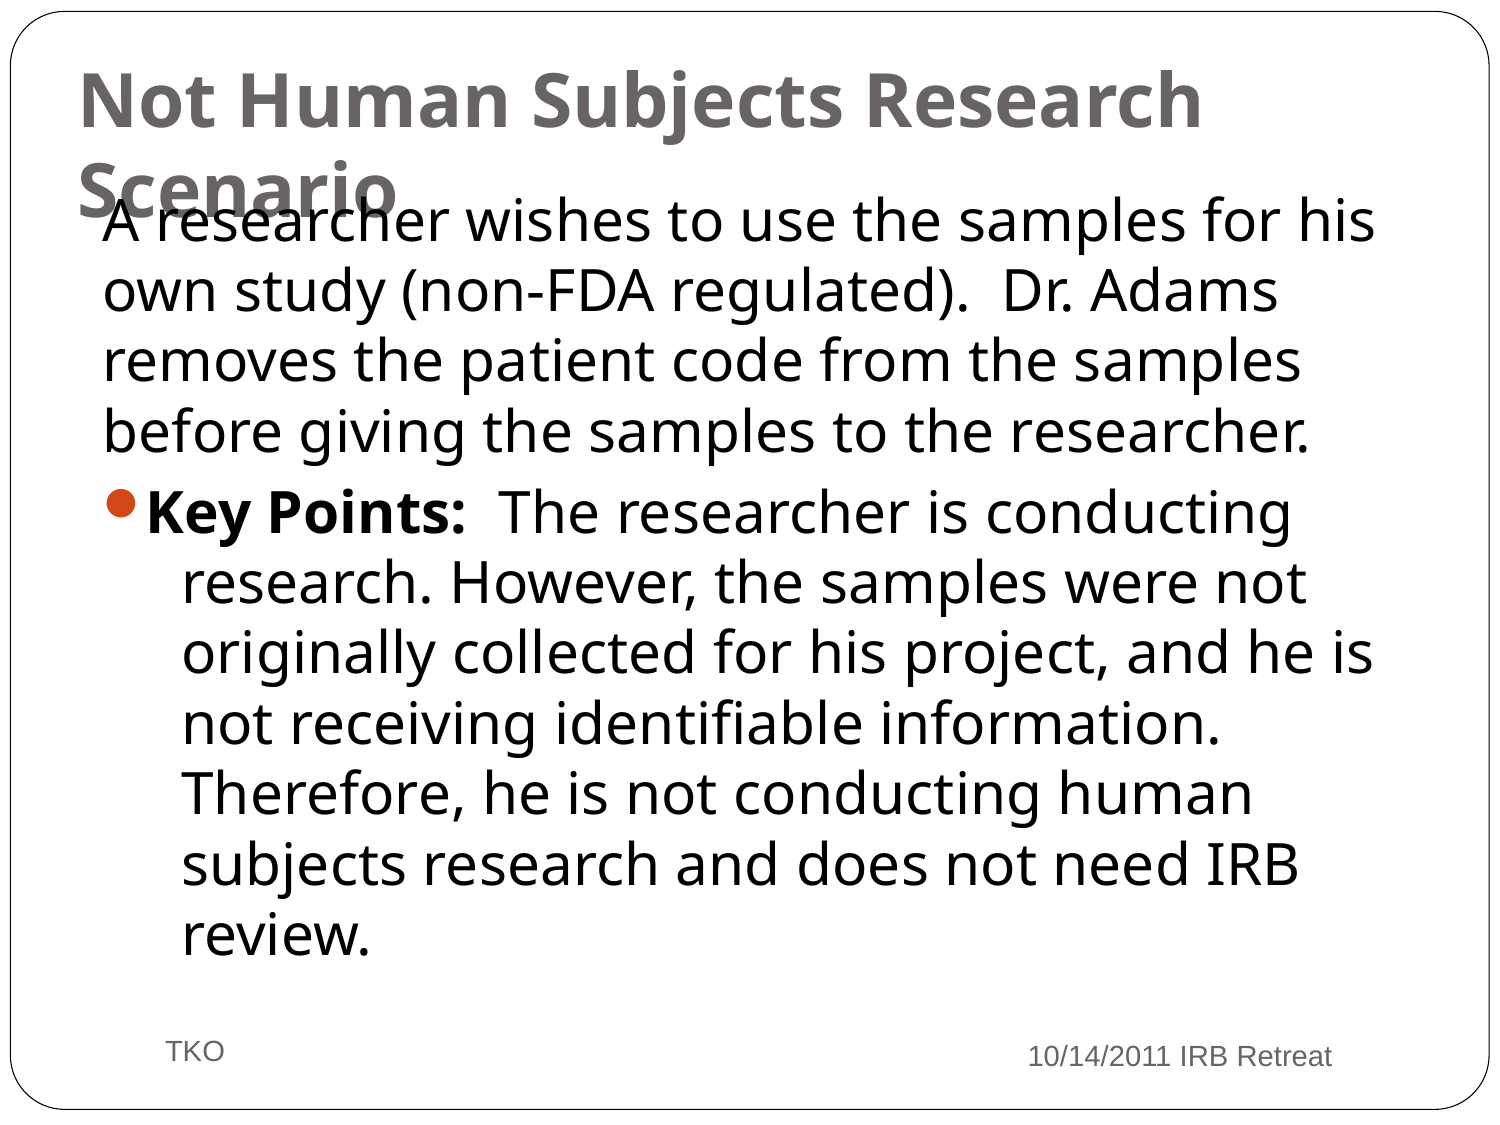

# Not Human Subjects Research Scenario
A researcher wishes to use the samples for his own study (non-FDA regulated). Dr. Adams removes the patient code from the samples before giving the samples to the researcher.
Key Points: The researcher is conducting research. However, the samples were not originally collected for his project, and he is not receiving identifiable information. Therefore, he is not conducting human subjects research and does not need IRB review.
TKO
10/14/2011 IRB Retreat